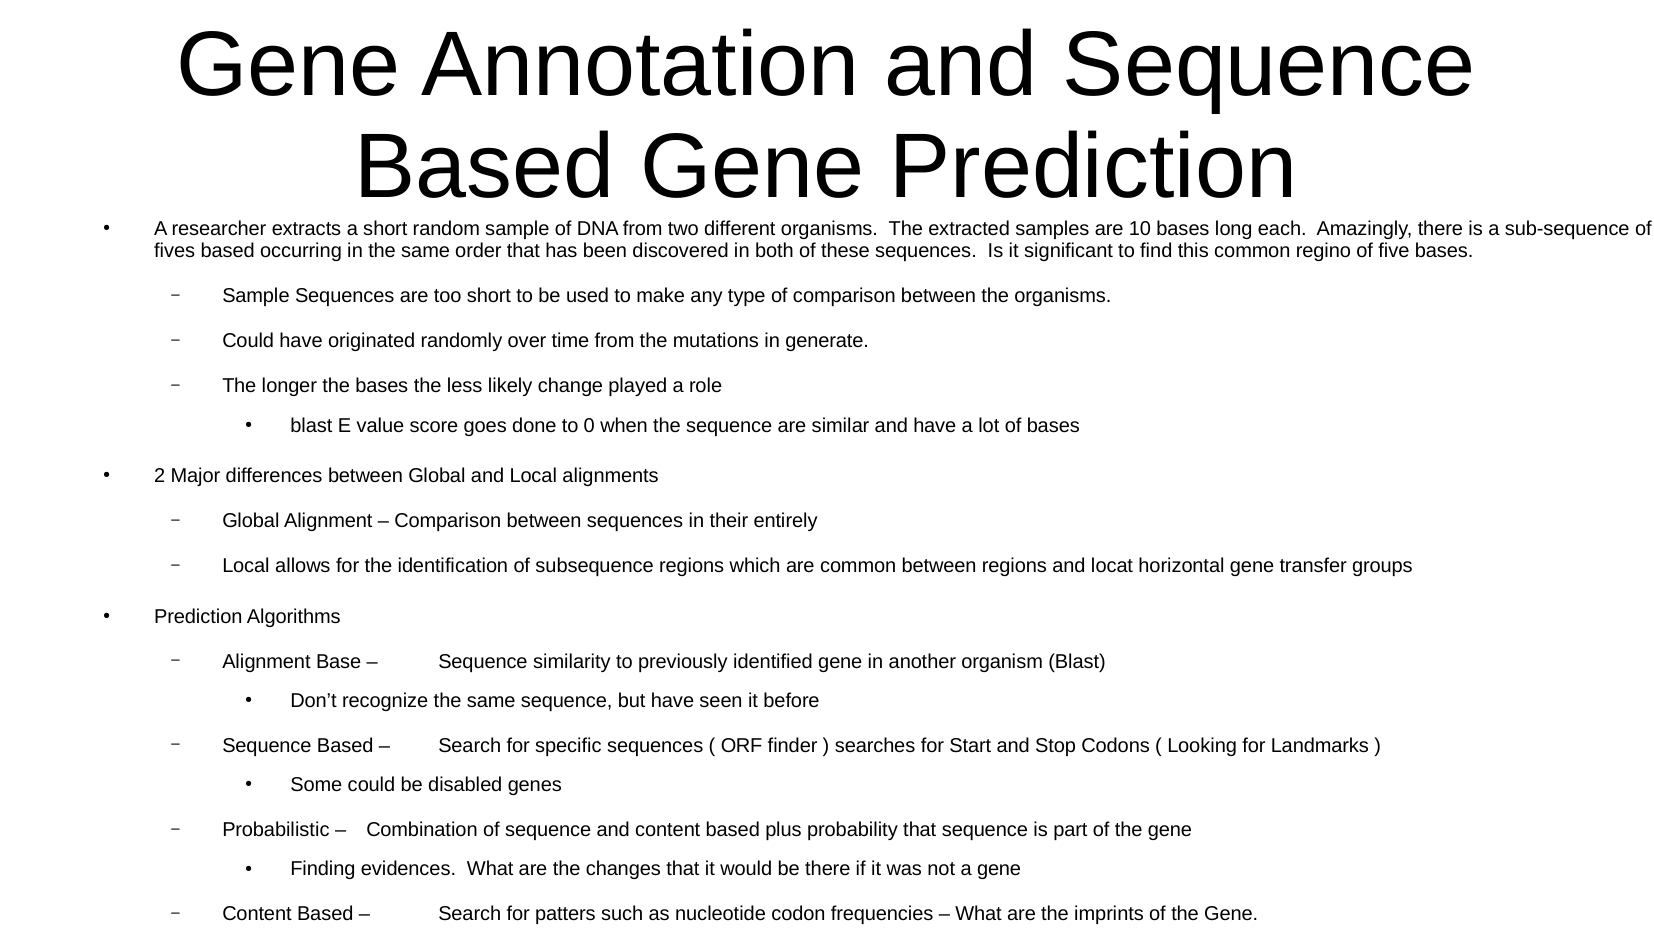

# Gene Annotation and Sequence Based Gene Prediction
A researcher extracts a short random sample of DNA from two different organisms. The extracted samples are 10 bases long each. Amazingly, there is a sub-sequence of fives based occurring in the same order that has been discovered in both of these sequences. Is it significant to find this common regino of five bases.
Sample Sequences are too short to be used to make any type of comparison between the organisms.
Could have originated randomly over time from the mutations in generate.
The longer the bases the less likely change played a role
blast E value score goes done to 0 when the sequence are similar and have a lot of bases
2 Major differences between Global and Local alignments
Global Alignment – Comparison between sequences in their entirely
Local allows for the identification of subsequence regions which are common between regions and locat horizontal gene transfer groups
Prediction Algorithms
Alignment Base – 	Sequence similarity to previously identified gene in another organism (Blast)
Don’t recognize the same sequence, but have seen it before
Sequence Based – 	Search for specific sequences ( ORF finder ) searches for Start and Stop Codons ( Looking for Landmarks )
Some could be disabled genes
Probabilistic – 		Combination of sequence and content based plus probability that sequence is part of the gene
Finding evidences. What are the changes that it would be there if it was not a gene
Content Based – 	Search for patters such as nucleotide codon frequencies – What are the imprints of the Gene.